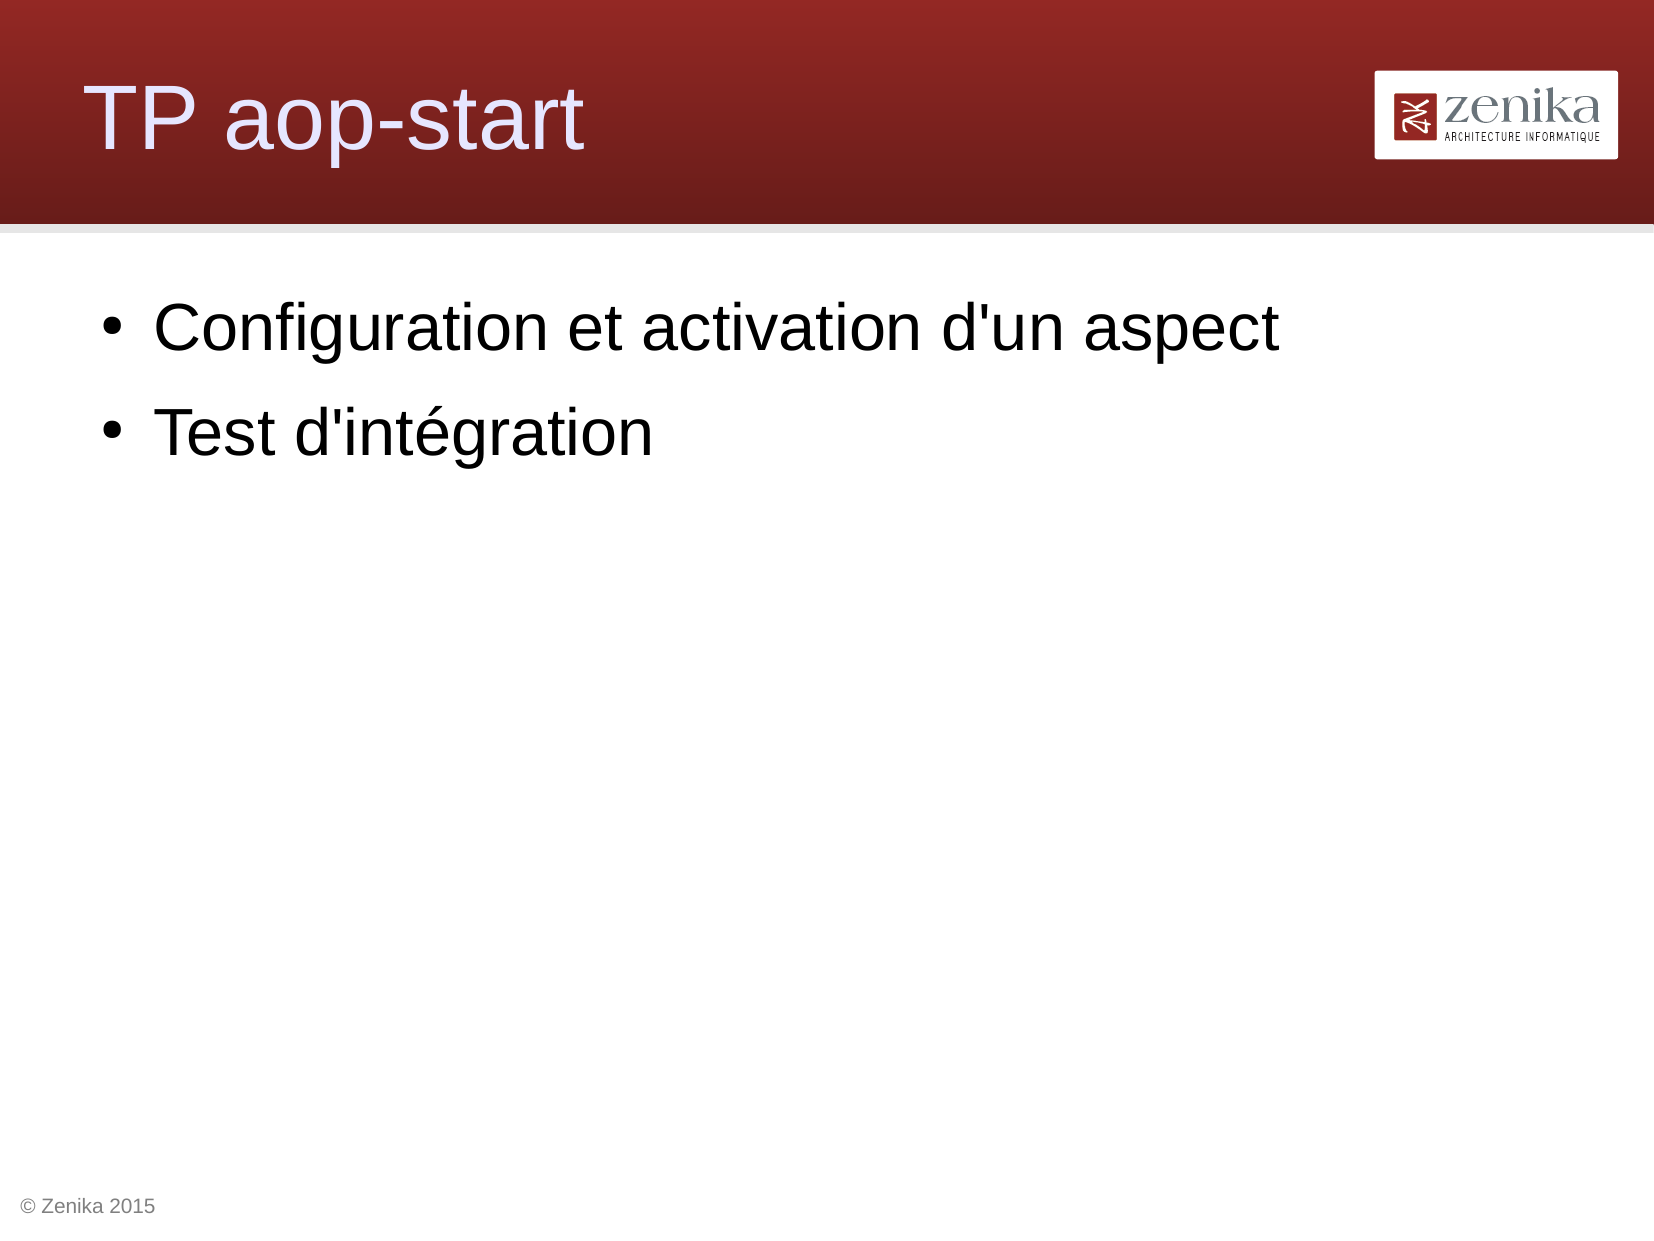

# TP aop-start
Configuration et activation d'un aspect
Test d'intégration